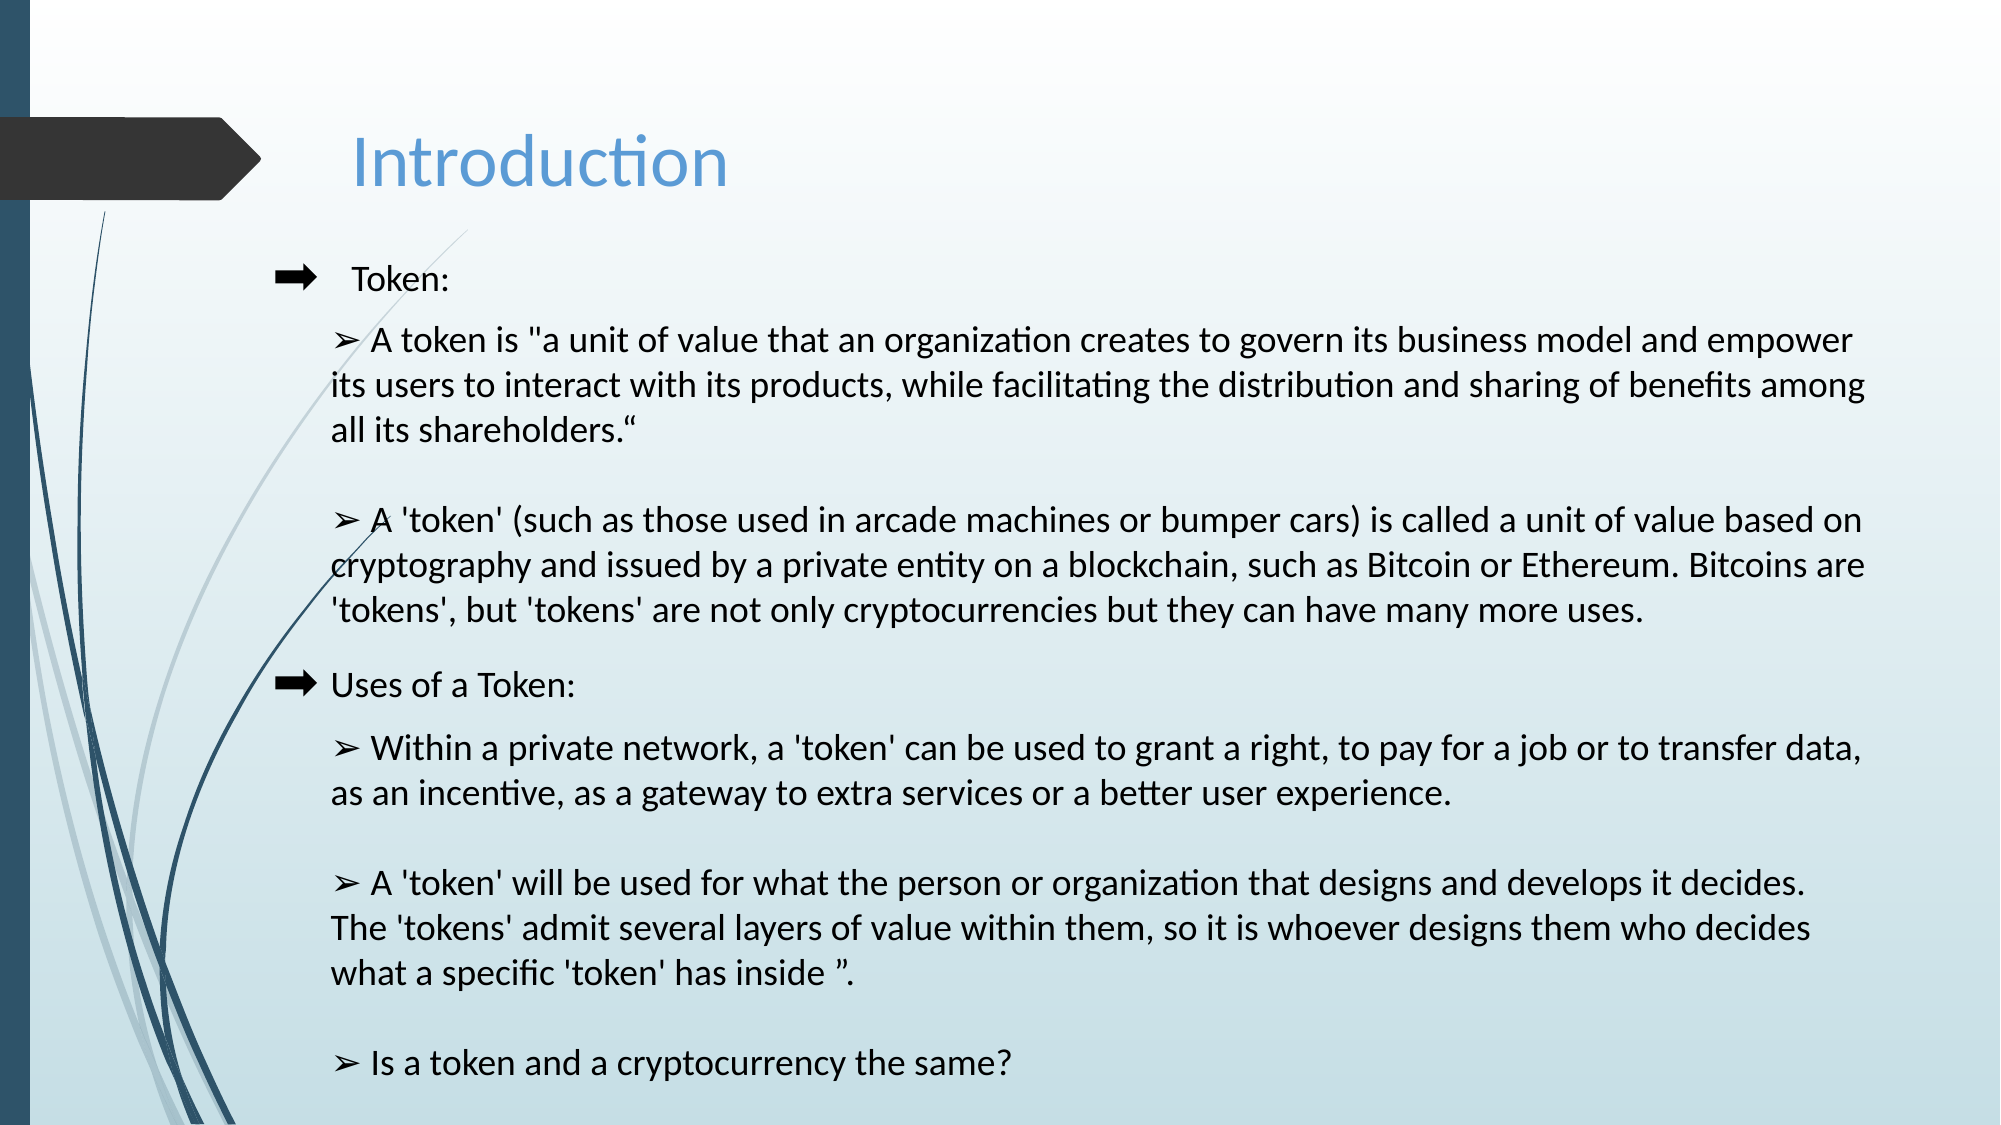

Introduction
Token:
➢ A token is "a unit of value that an organization creates to govern its business model and empower its users to interact with its products, while facilitating the distribution and sharing of benefits among all its shareholders.“
➢ A 'token' (such as those used in arcade machines or bumper cars) is called a unit of value based on cryptography and issued by a private entity on a blockchain, such as Bitcoin or Ethereum. Bitcoins are 'tokens', but 'tokens' are not only cryptocurrencies but they can have many more uses.
Uses of a Token:
➢ Within a private network, a 'token' can be used to grant a right, to pay for a job or to transfer data, as an incentive, as a gateway to extra services or a better user experience.
➢ A 'token' will be used for what the person or organization that designs and develops it decides. The 'tokens' admit several layers of value within them, so it is whoever designs them who decides what a specific 'token' has inside ”.
➢ Is a token and a cryptocurrency the same?